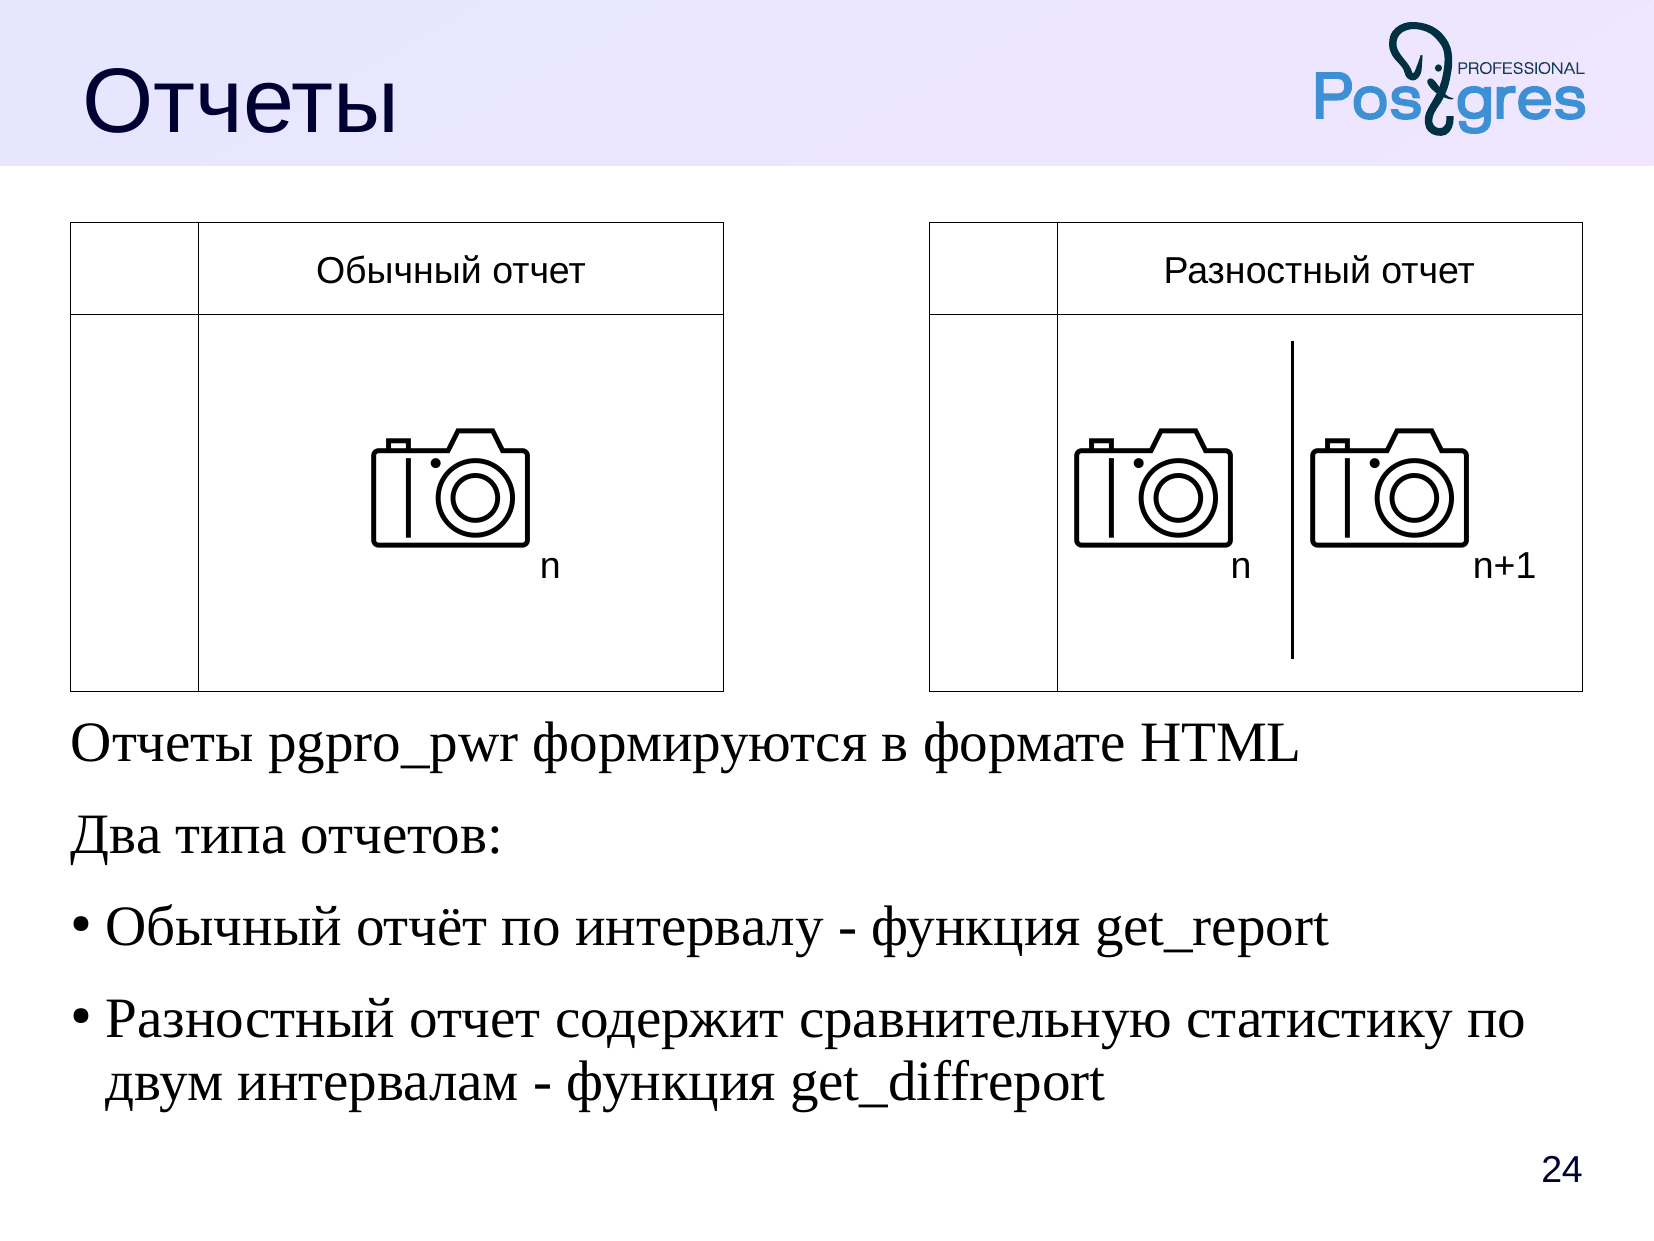

# Отчеты
Обычный отчет
Разностный отчет
n
n
n+1
Отчеты pgpro_pwr формируются в формате HTML
Два типа отчетов:
Обычный отчёт по интервалу - функция get_report
Разностный отчет содержит сравнительную статистику по двум интервалам - функция get_diffreport